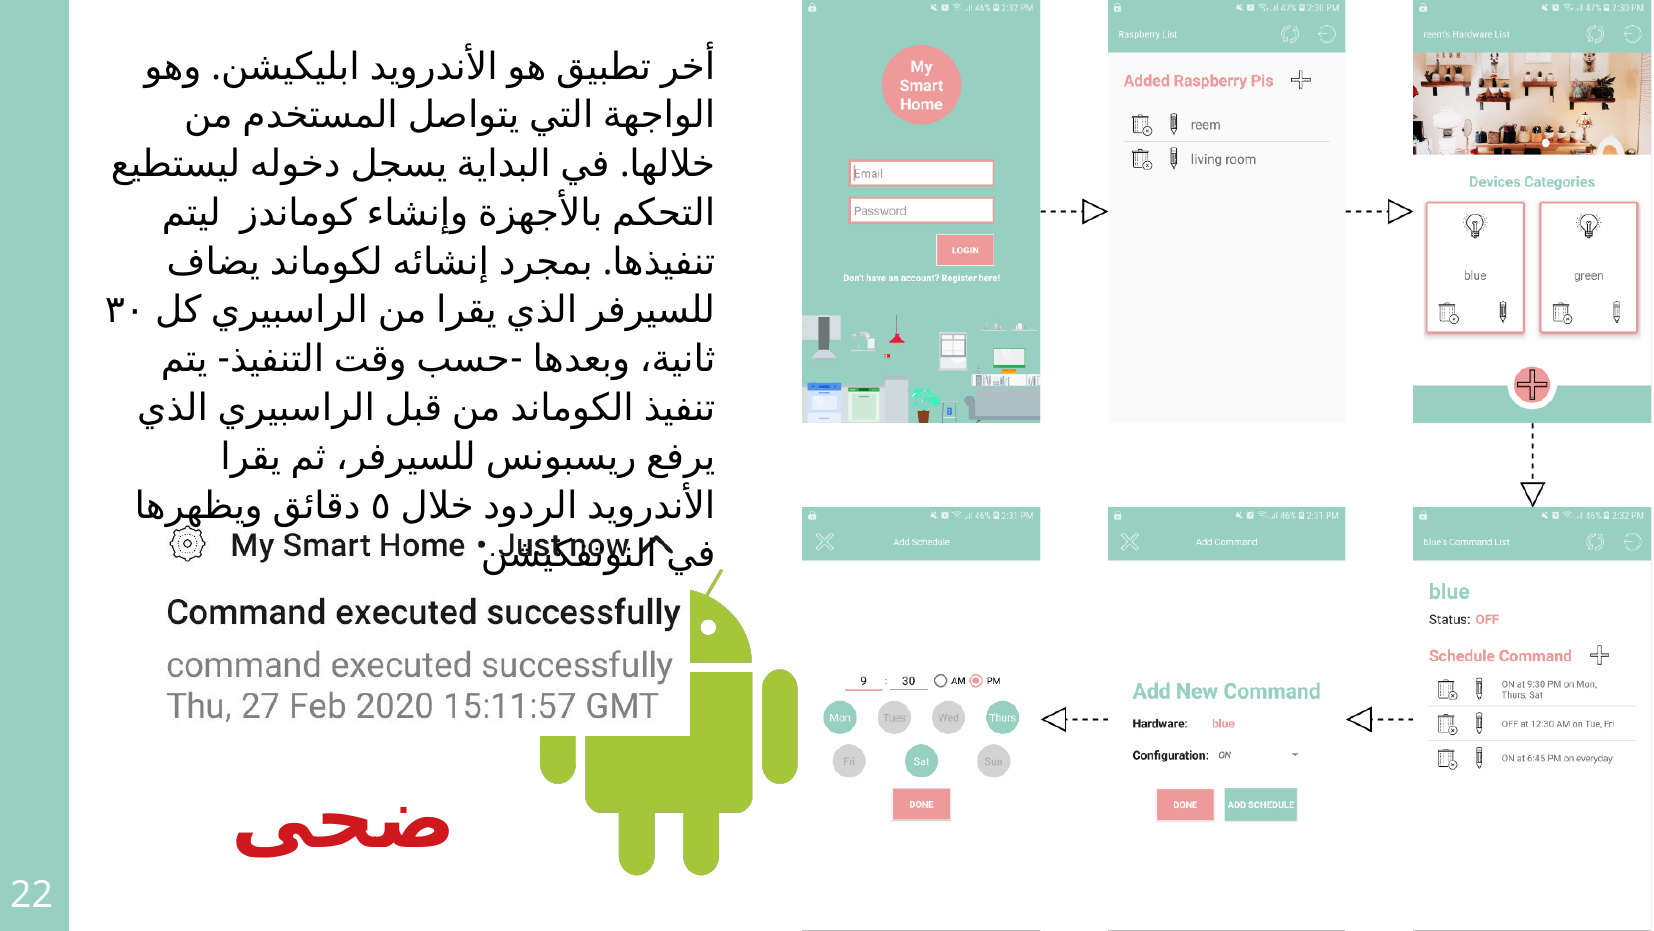

أخر تطبيق هو الأندرويد ابليكيشن. وهو الواجهة التي يتواصل المستخدم من خلالها. في البداية يسجل دخوله ليستطيع التحكم بالأجهزة وإنشاء كوماندز ليتم تنفيذها. بمجرد إنشائه لكوماند يضاف للسيرفر الذي يقرا من الراسبيري كل ٣٠ ثانية، وبعدها -حسب وقت التنفيذ- يتم تنفيذ الكوماند من قبل الراسبيري الذي يرفع ريسبونس للسيرفر، ثم يقرا الأندرويد الردود خلال ٥ دقائق ويظهرها في النوتفكيشن
ضحى